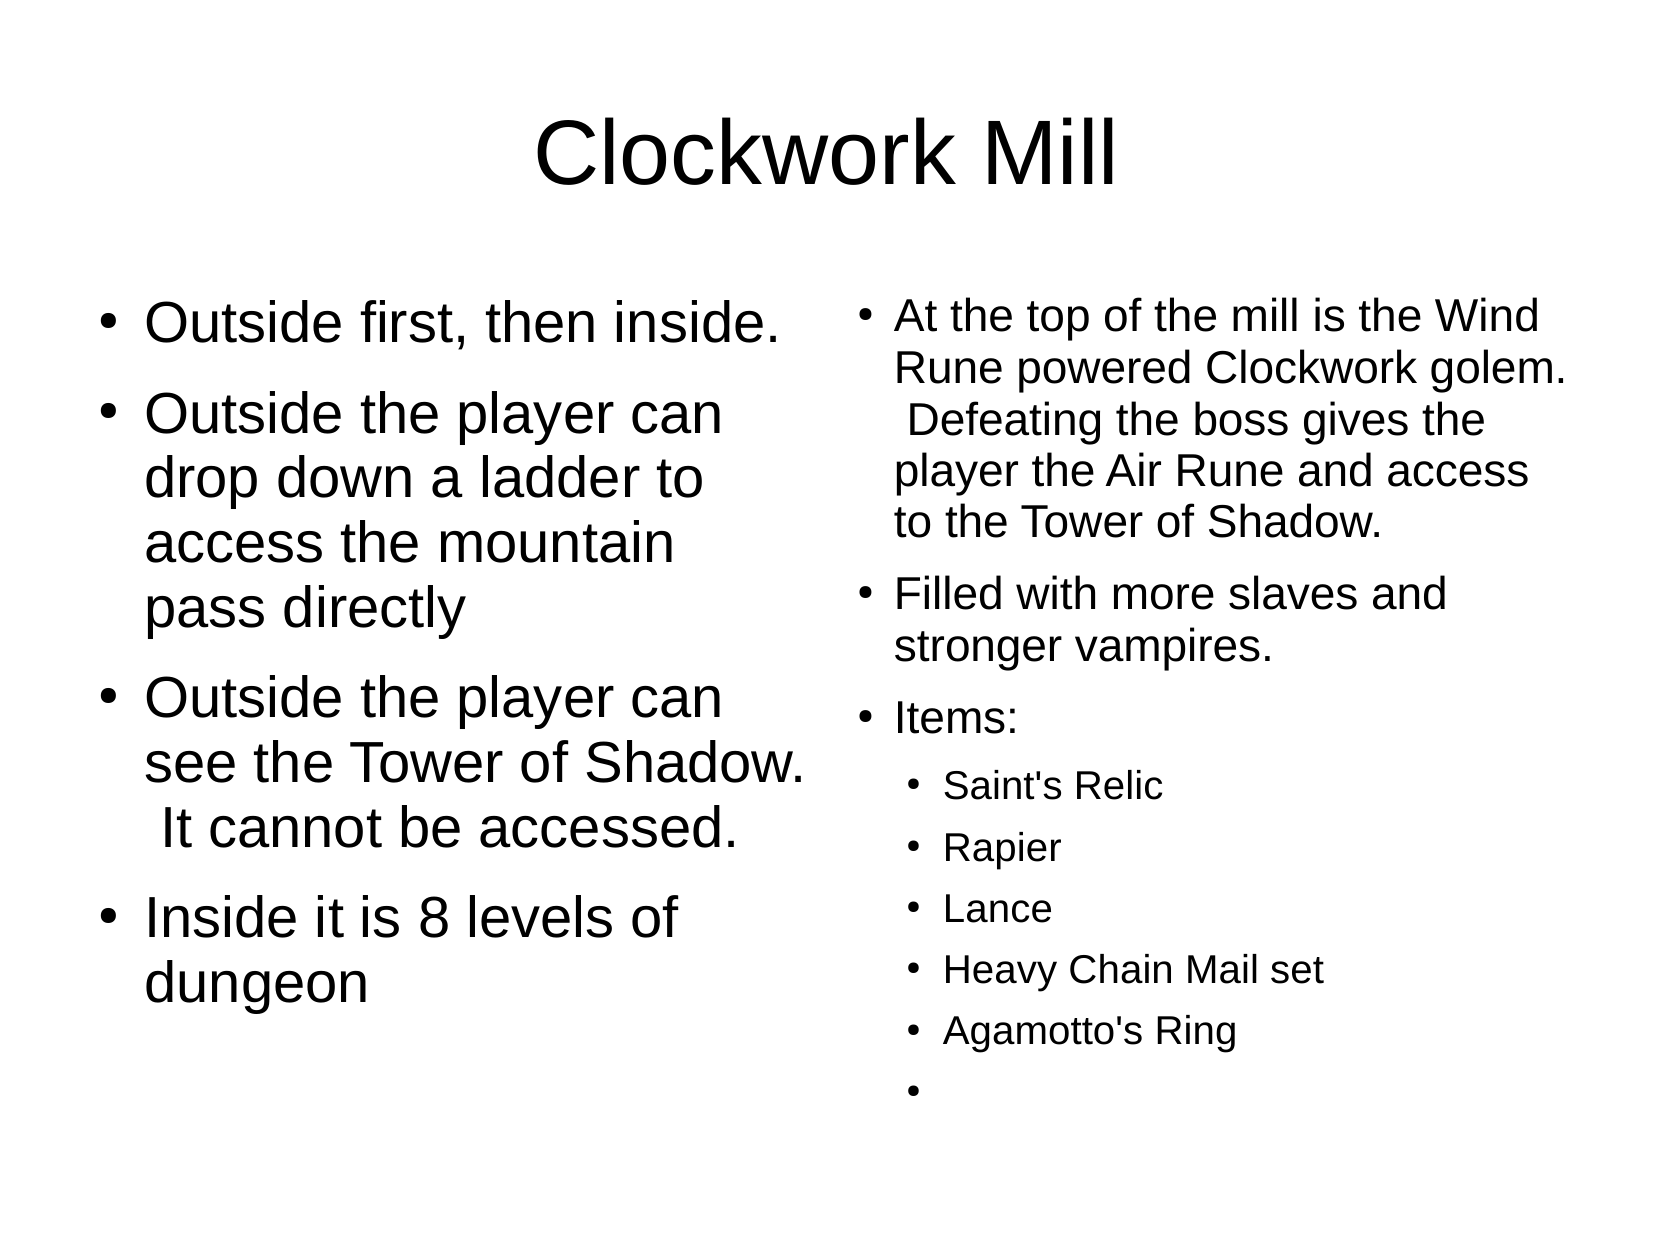

# Clockwork Mill
Outside first, then inside.
Outside the player can drop down a ladder to access the mountain pass directly
Outside the player can see the Tower of Shadow. It cannot be accessed.
Inside it is 8 levels of dungeon
At the top of the mill is the Wind Rune powered Clockwork golem. Defeating the boss gives the player the Air Rune and access to the Tower of Shadow.
Filled with more slaves and stronger vampires.
Items:
Saint's Relic
Rapier
Lance
Heavy Chain Mail set
Agamotto's Ring